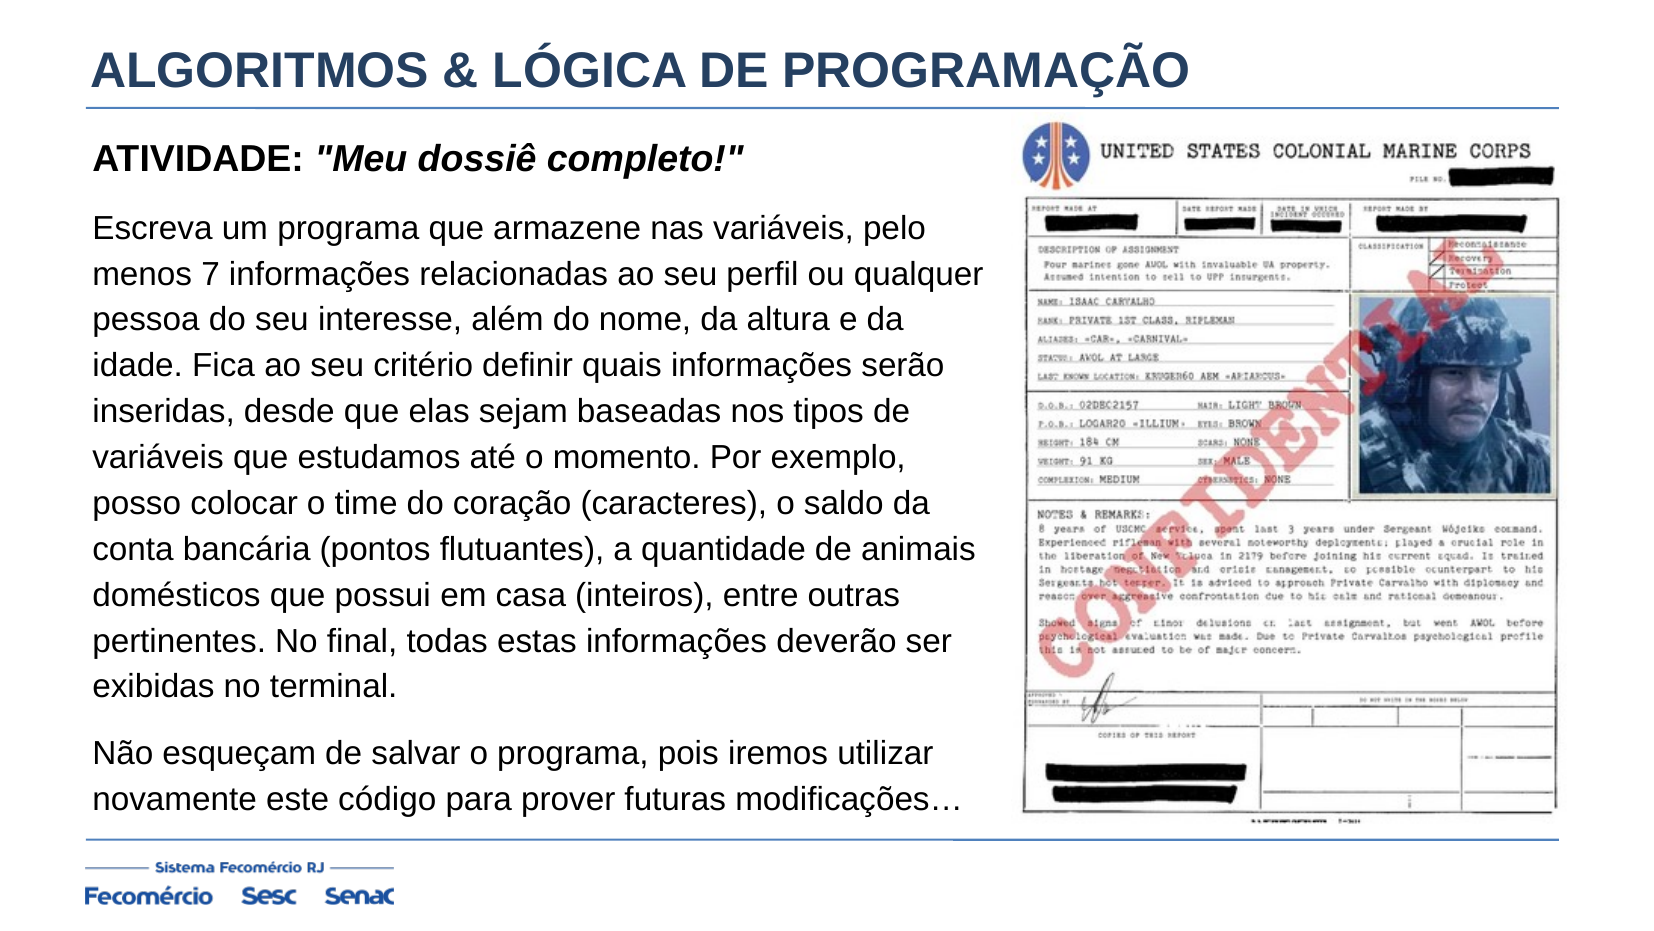

ALGORITMOS & LÓGICA DE PROGRAMAÇÃO
ATIVIDADE: "Meu dossiê completo!"
Escreva um programa que armazene nas variáveis, pelo menos 7 informações relacionadas ao seu perfil ou qualquer pessoa do seu interesse, além do nome, da altura e da idade. Fica ao seu critério definir quais informações serão inseridas, desde que elas sejam baseadas nos tipos de variáveis que estudamos até o momento. Por exemplo, posso colocar o time do coração (caracteres), o saldo da conta bancária (pontos flutuantes), a quantidade de animais domésticos que possui em casa (inteiros), entre outras pertinentes. No final, todas estas informações deverão ser exibidas no terminal.
Não esqueçam de salvar o programa, pois iremos utilizar novamente este código para prover futuras modificações…